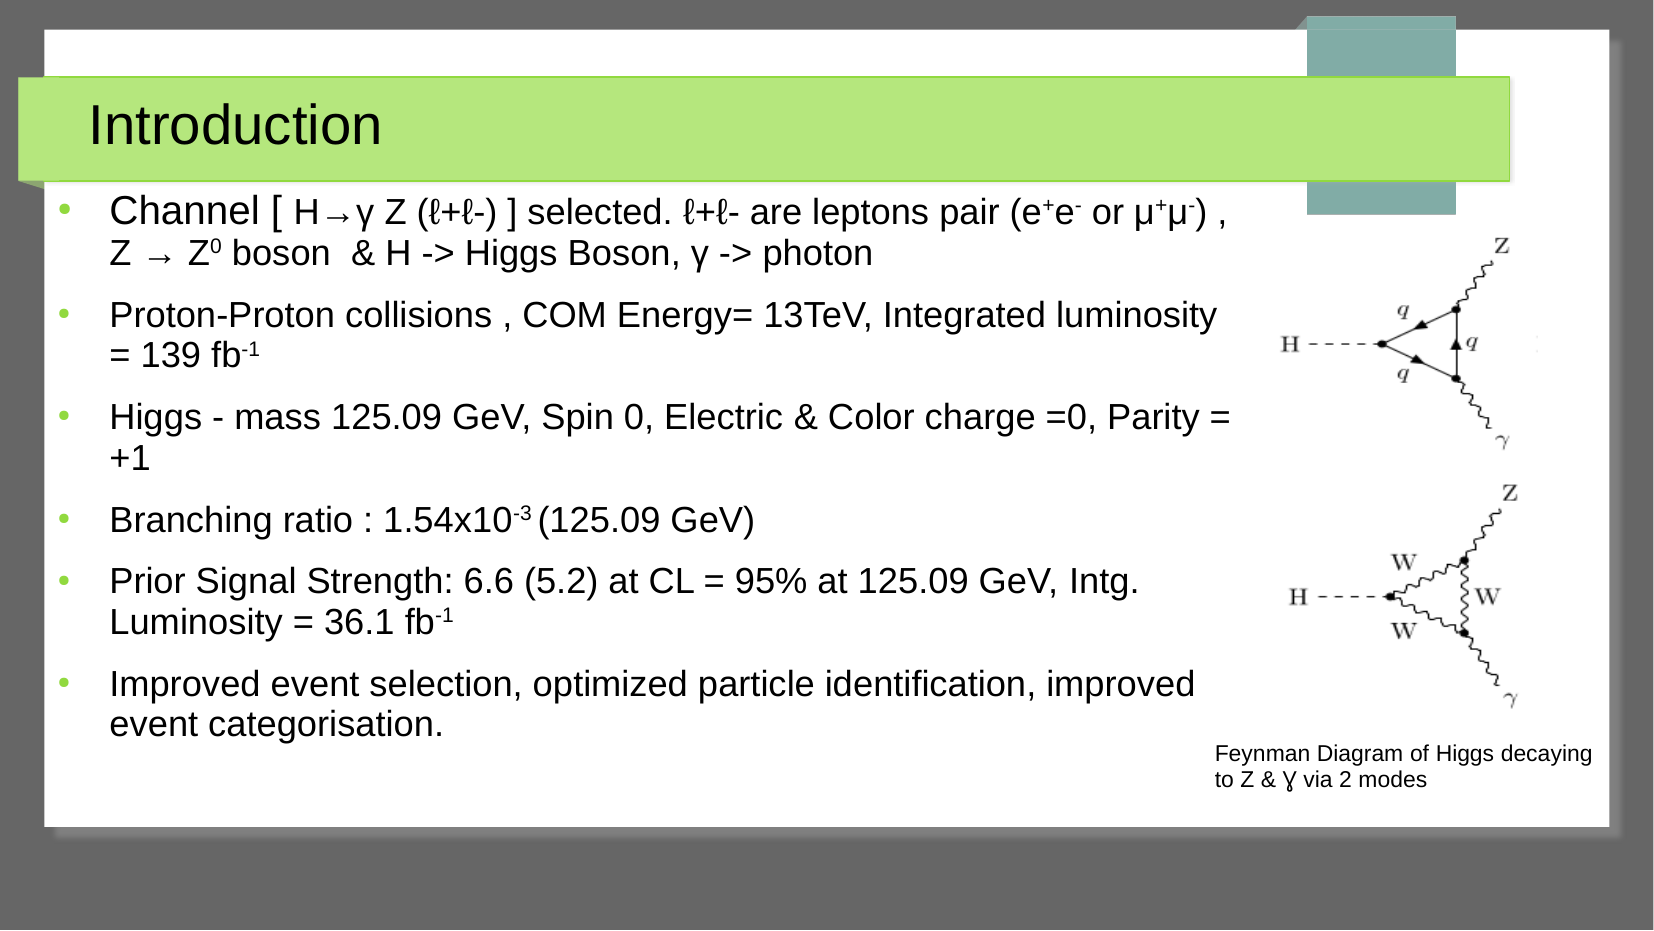

# Introduction
Channel [ H→γ Z (ℓ+ℓ-) ] selected. ℓ+ℓ- are leptons pair (e+e- or μ+μ-) , Z → Z0 boson & H -> Higgs Boson, γ -> photon
Proton-Proton collisions , COM Energy= 13TeV, Integrated luminosity = 139 fb-1
Higgs - mass 125.09 GeV, Spin 0, Electric & Color charge =0, Parity = +1
Branching ratio : 1.54x10-3 (125.09 GeV)
Prior Signal Strength: 6.6 (5.2) at CL = 95% at 125.09 GeV, Intg. Luminosity = 36.1 fb-1
Improved event selection, optimized particle identification, improved event categorisation.
Feynman Diagram of Higgs decaying to Z & Ɣ via 2 modes